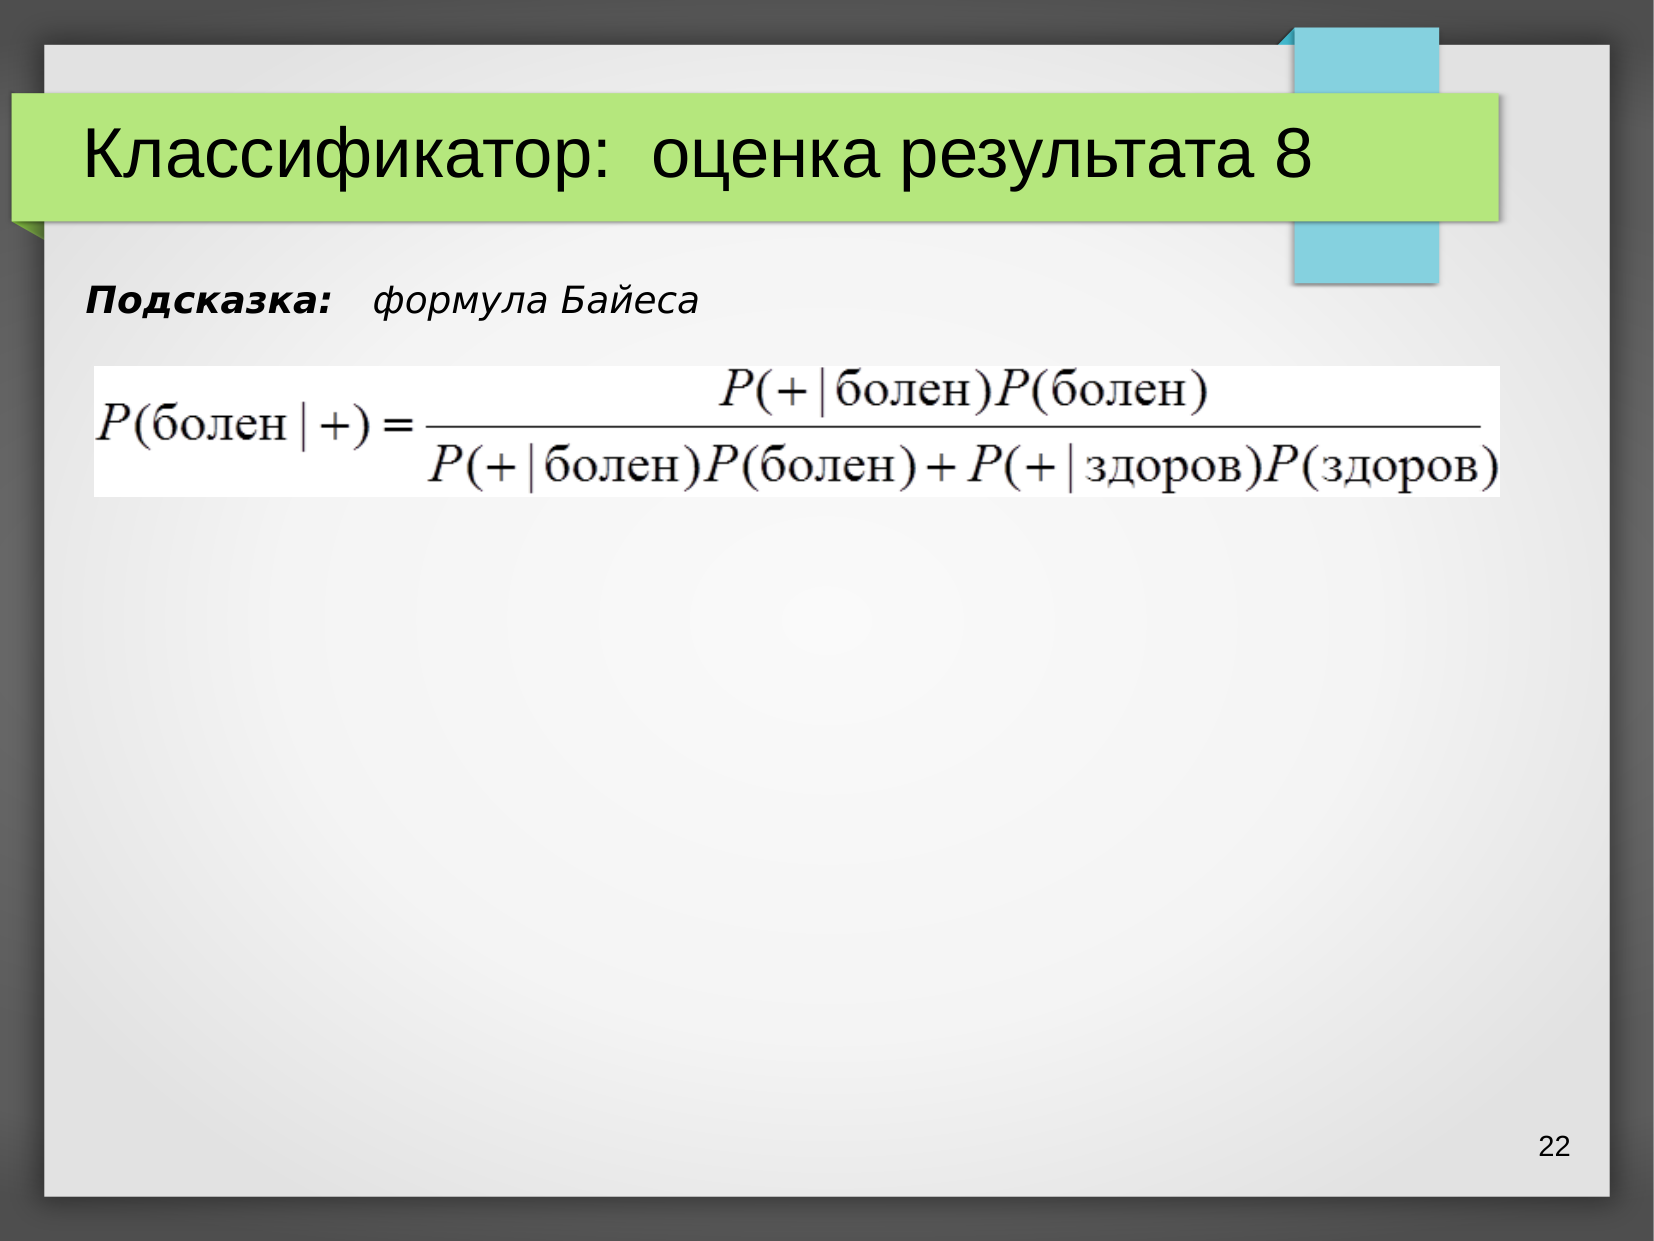

# Классификатор: оценка результата 8
Подсказка: формула Байеса
22